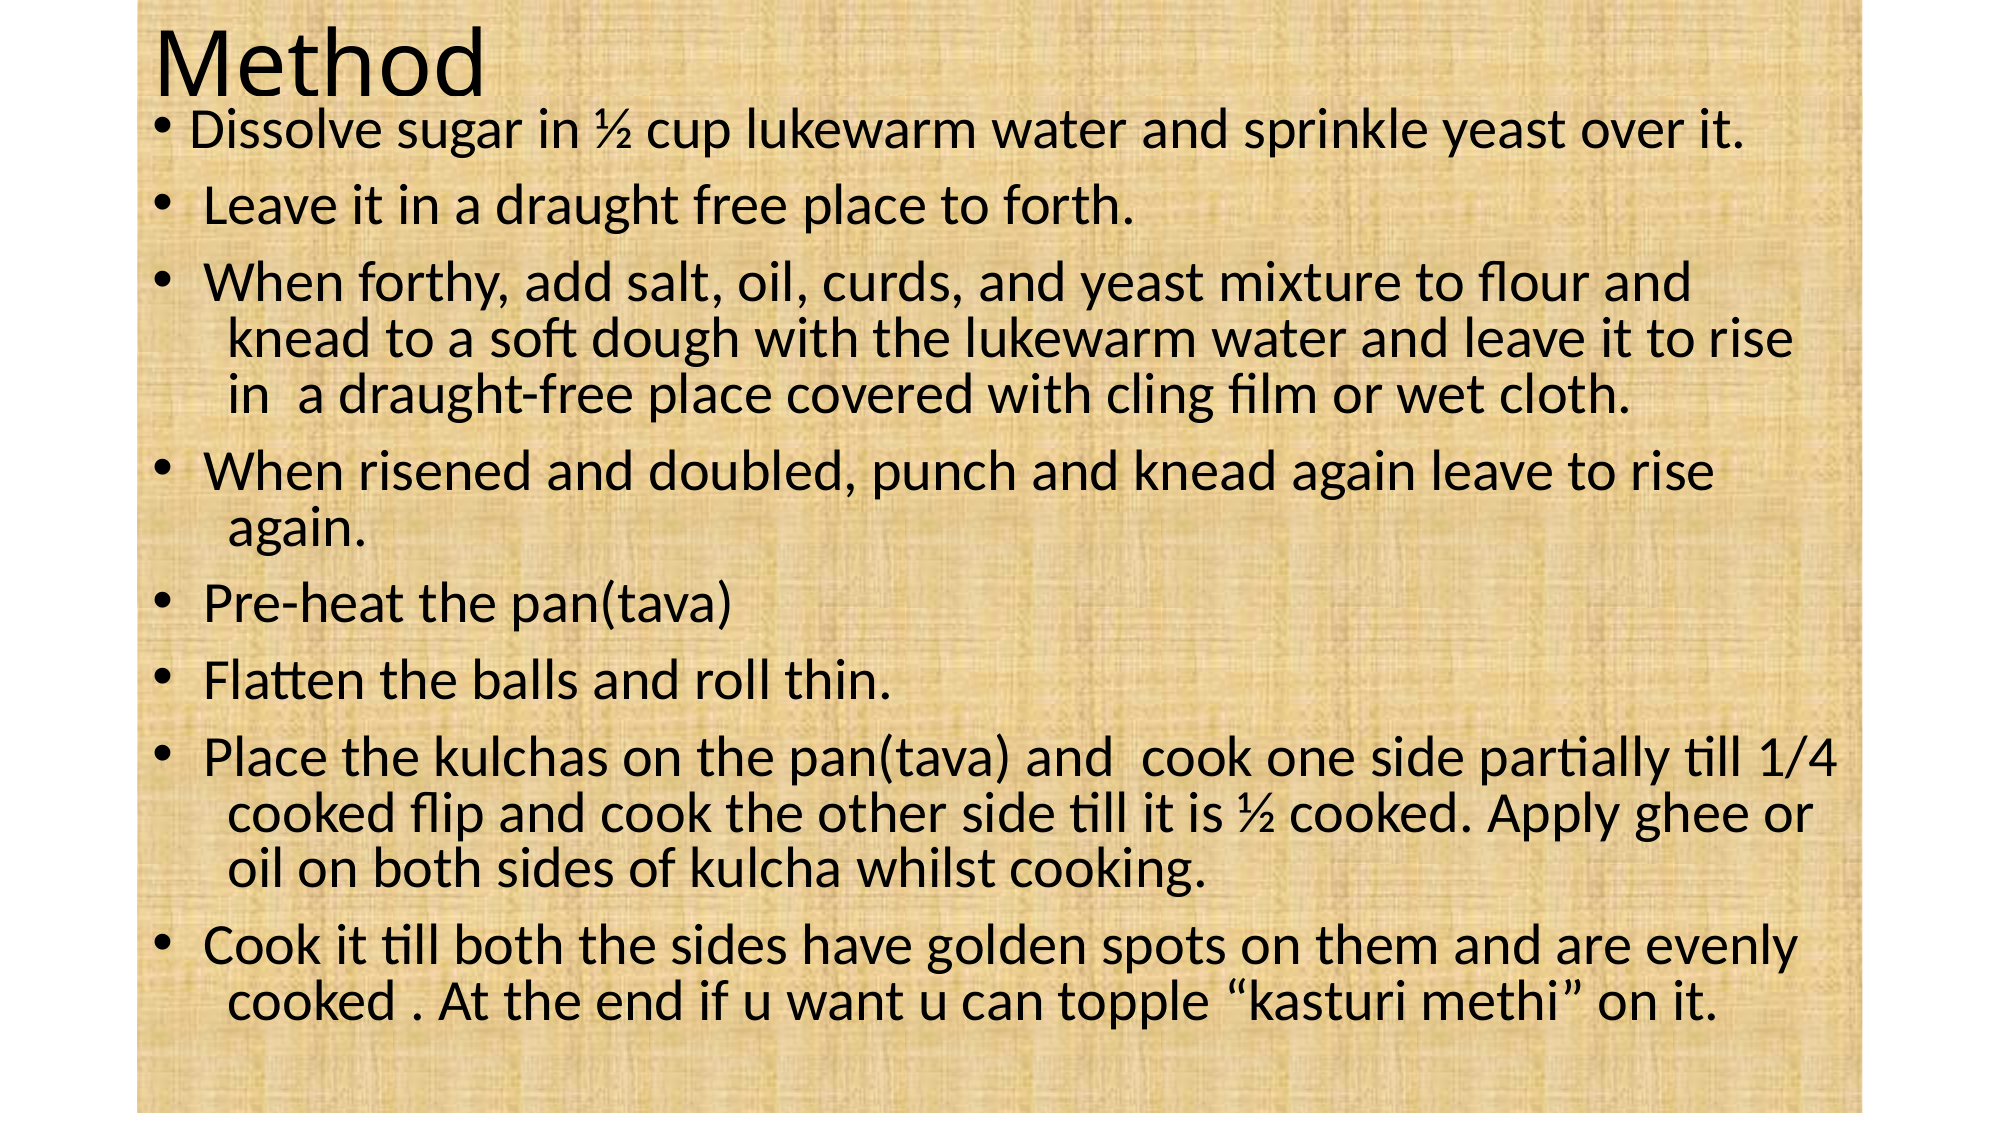

# Method
Dissolve sugar in ½ cup lukewarm water and sprinkle yeast over it.
 Leave it in a draught free place to forth.
 When forthy, add salt, oil, curds, and yeast mixture to flour and knead to a soft dough with the lukewarm water and leave it to rise in a draught-free place covered with cling film or wet cloth.
 When risened and doubled, punch and knead again leave to rise again.
 Pre-heat the pan(tava)
 Flatten the balls and roll thin.
 Place the kulchas on the pan(tava) and cook one side partially till 1/4 cooked flip and cook the other side till it is ½ cooked. Apply ghee or oil on both sides of kulcha whilst cooking.
 Cook it till both the sides have golden spots on them and are evenly cooked . At the end if u want u can topple “kasturi methi” on it.